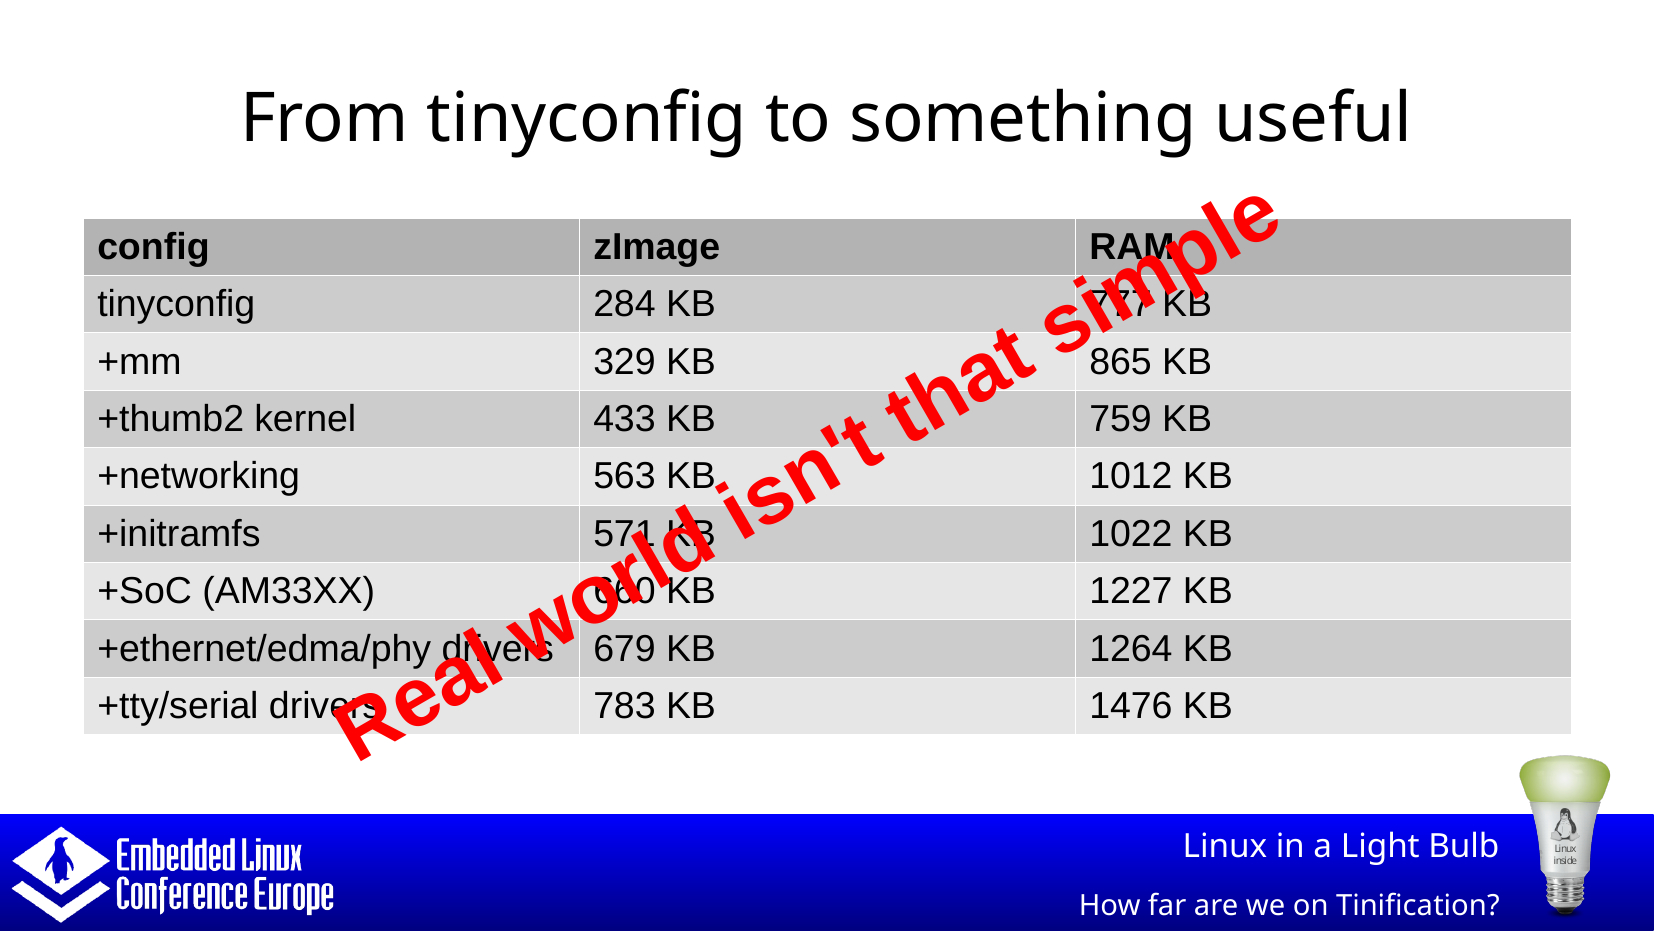

# From tinyconfig to something useful
| config | zImage | RAM |
| --- | --- | --- |
| tinyconfig | 284 KB | 777 KB |
| +mm | 329 KB | 865 KB |
| +thumb2 kernel | 433 KB | 759 KB |
| +networking | 563 KB | 1012 KB |
| +initramfs | 571 KB | 1022 KB |
| +SoC (AM33XX) | 660 KB | 1227 KB |
| +ethernet/edma/phy drivers | 679 KB | 1264 KB |
| +tty/serial drivers | 783 KB | 1476 KB |
Real world isn't that simple
Linux in a Light Bulb